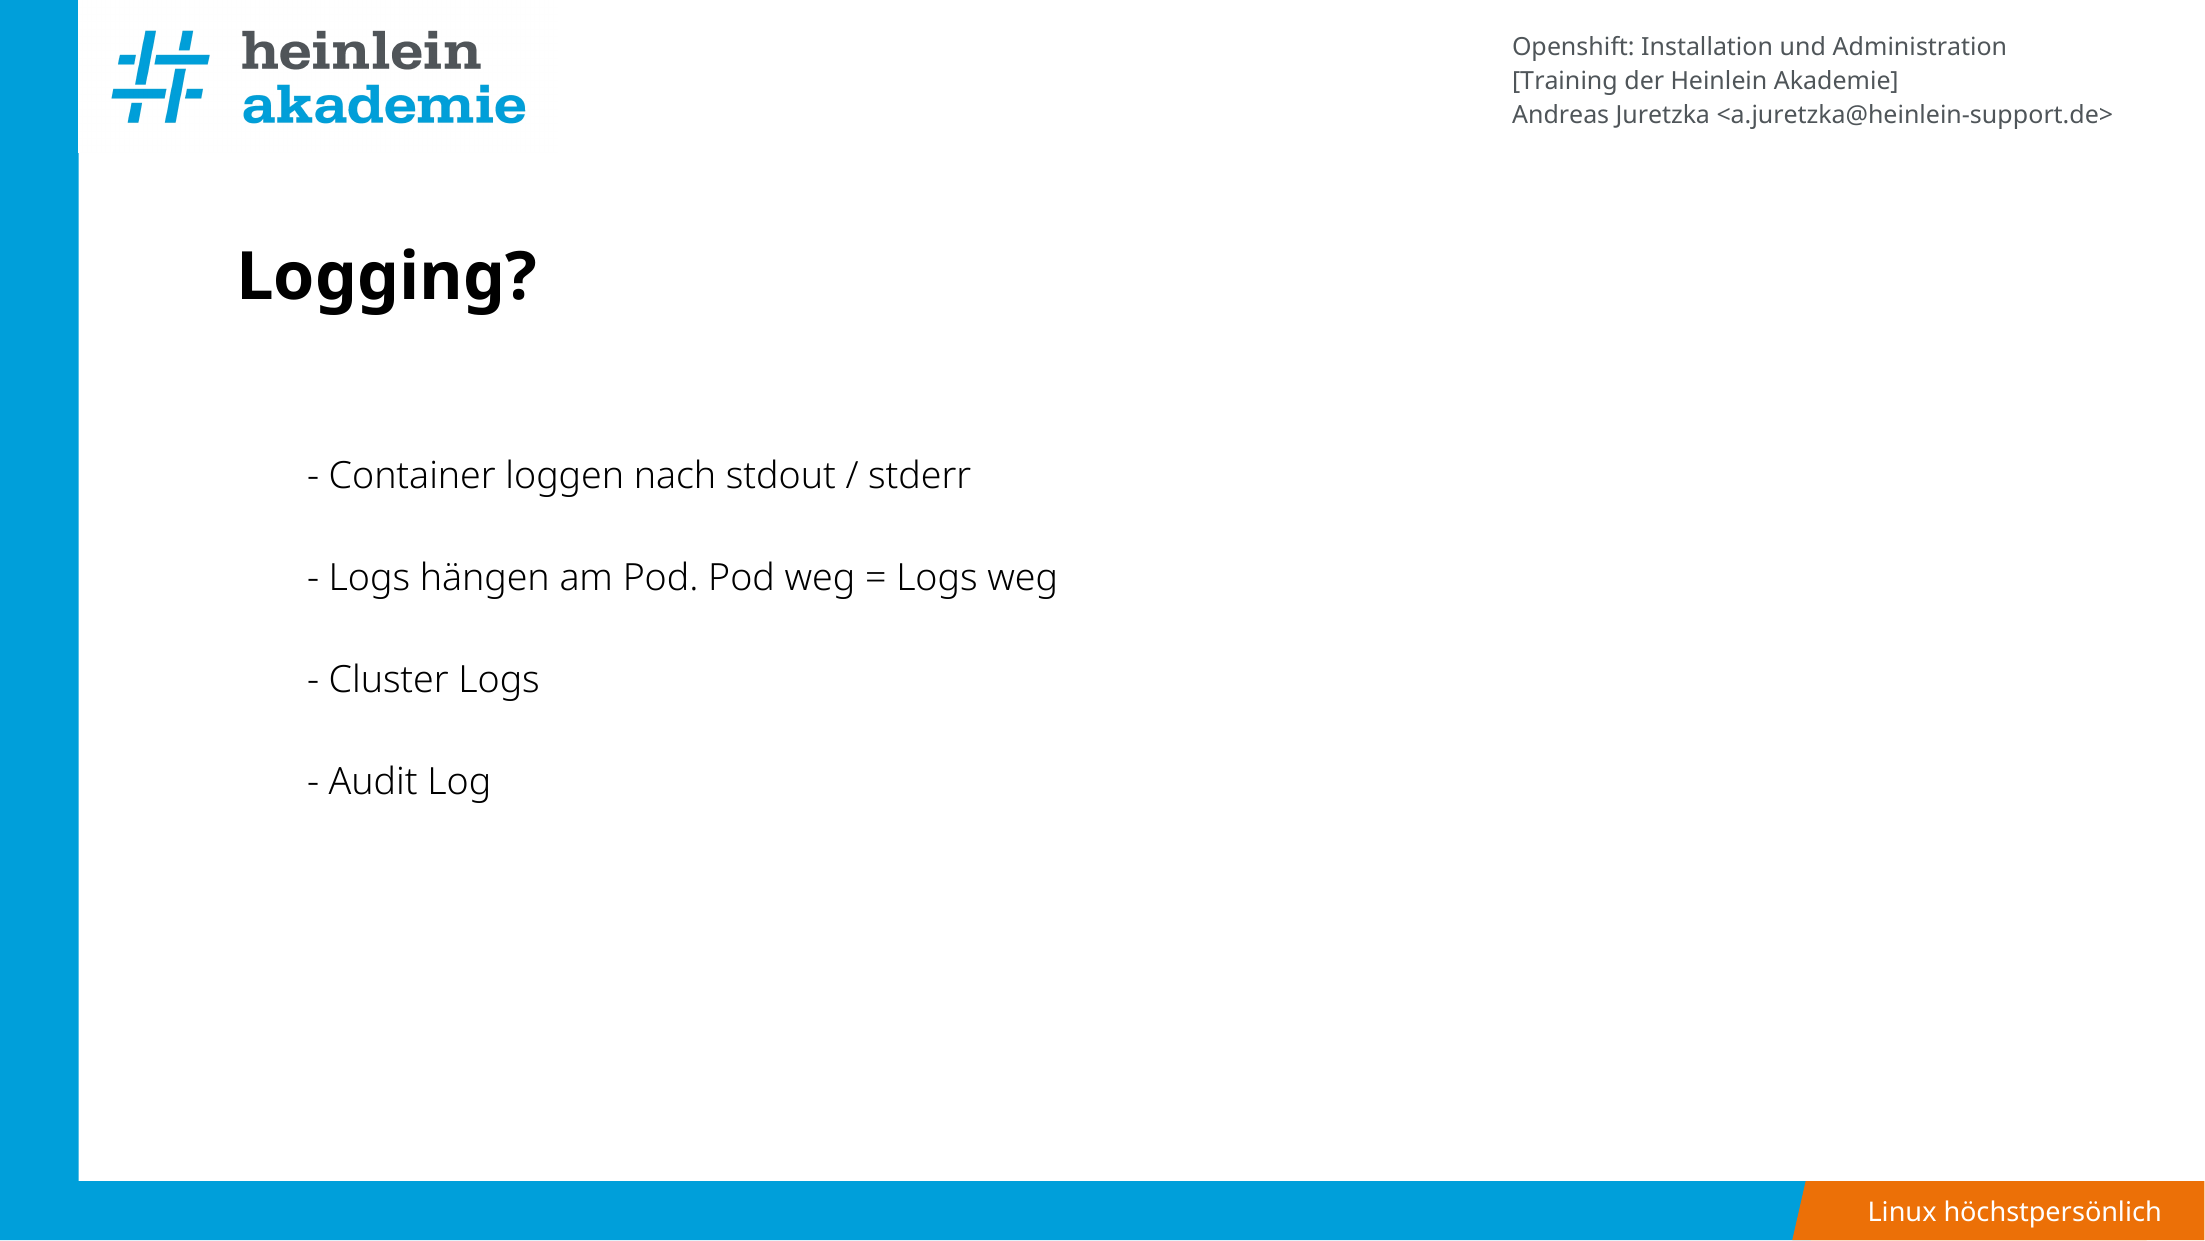

# Logging?
- Container loggen nach stdout / stderr
- Logs hängen am Pod. Pod weg = Logs weg
- Cluster Logs
- Audit Log